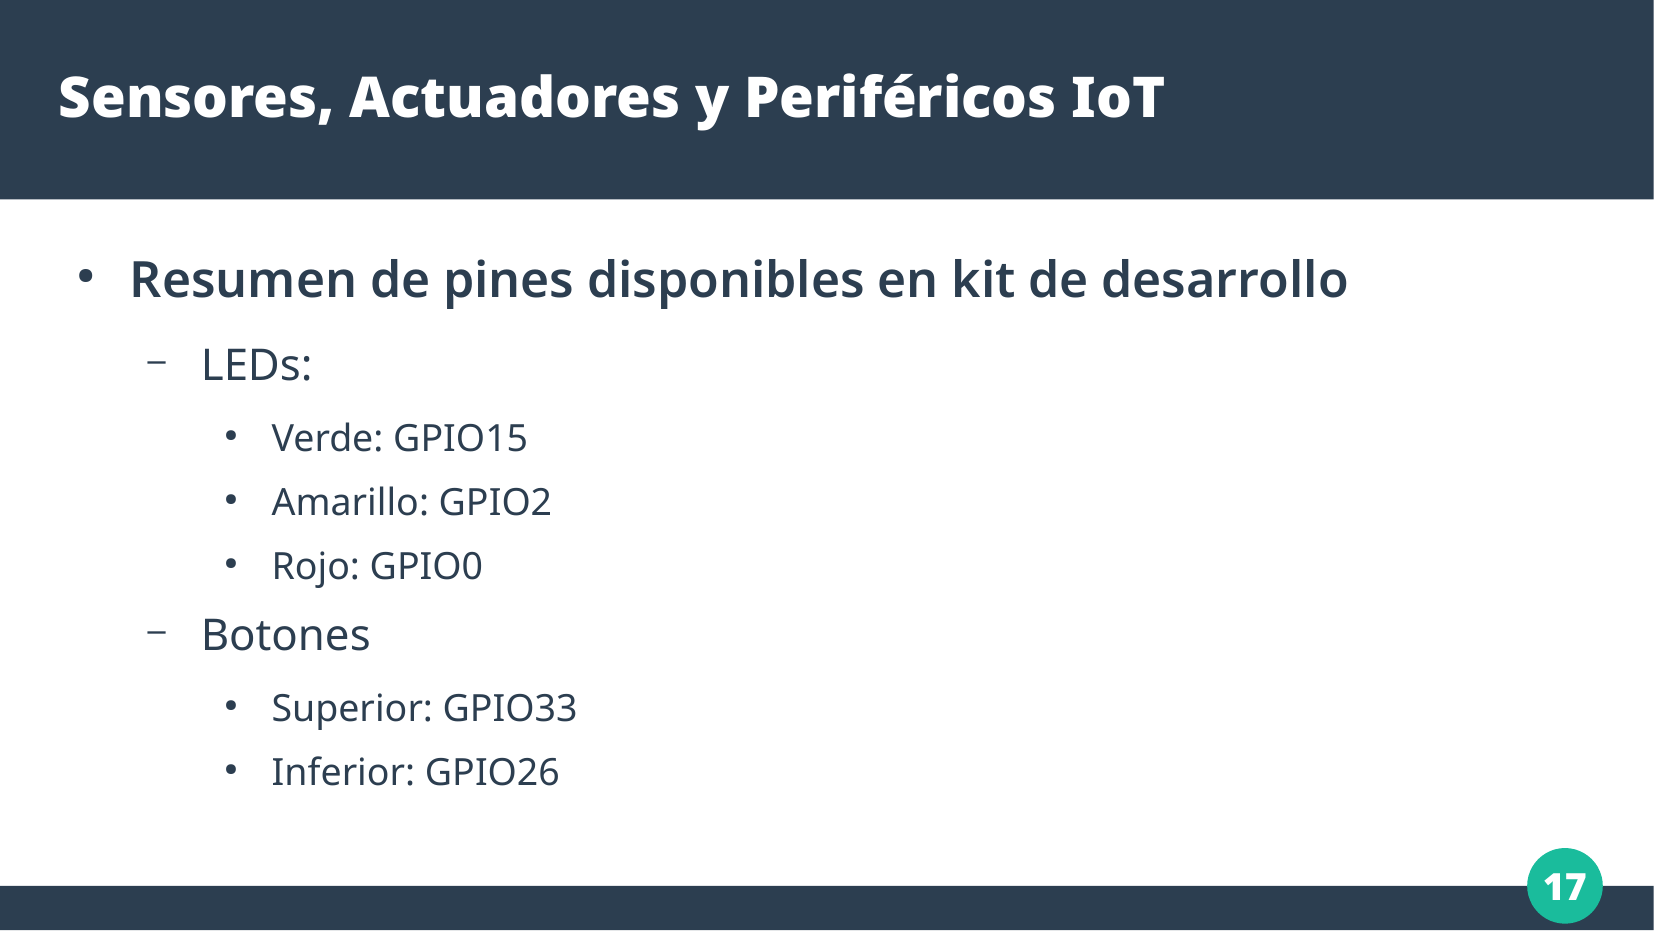

# Sensores, Actuadores y Periféricos IoT
Resumen de pines disponibles en kit de desarrollo
LEDs:
Verde: GPIO15
Amarillo: GPIO2
Rojo: GPIO0
Botones
Superior: GPIO33
Inferior: GPIO26